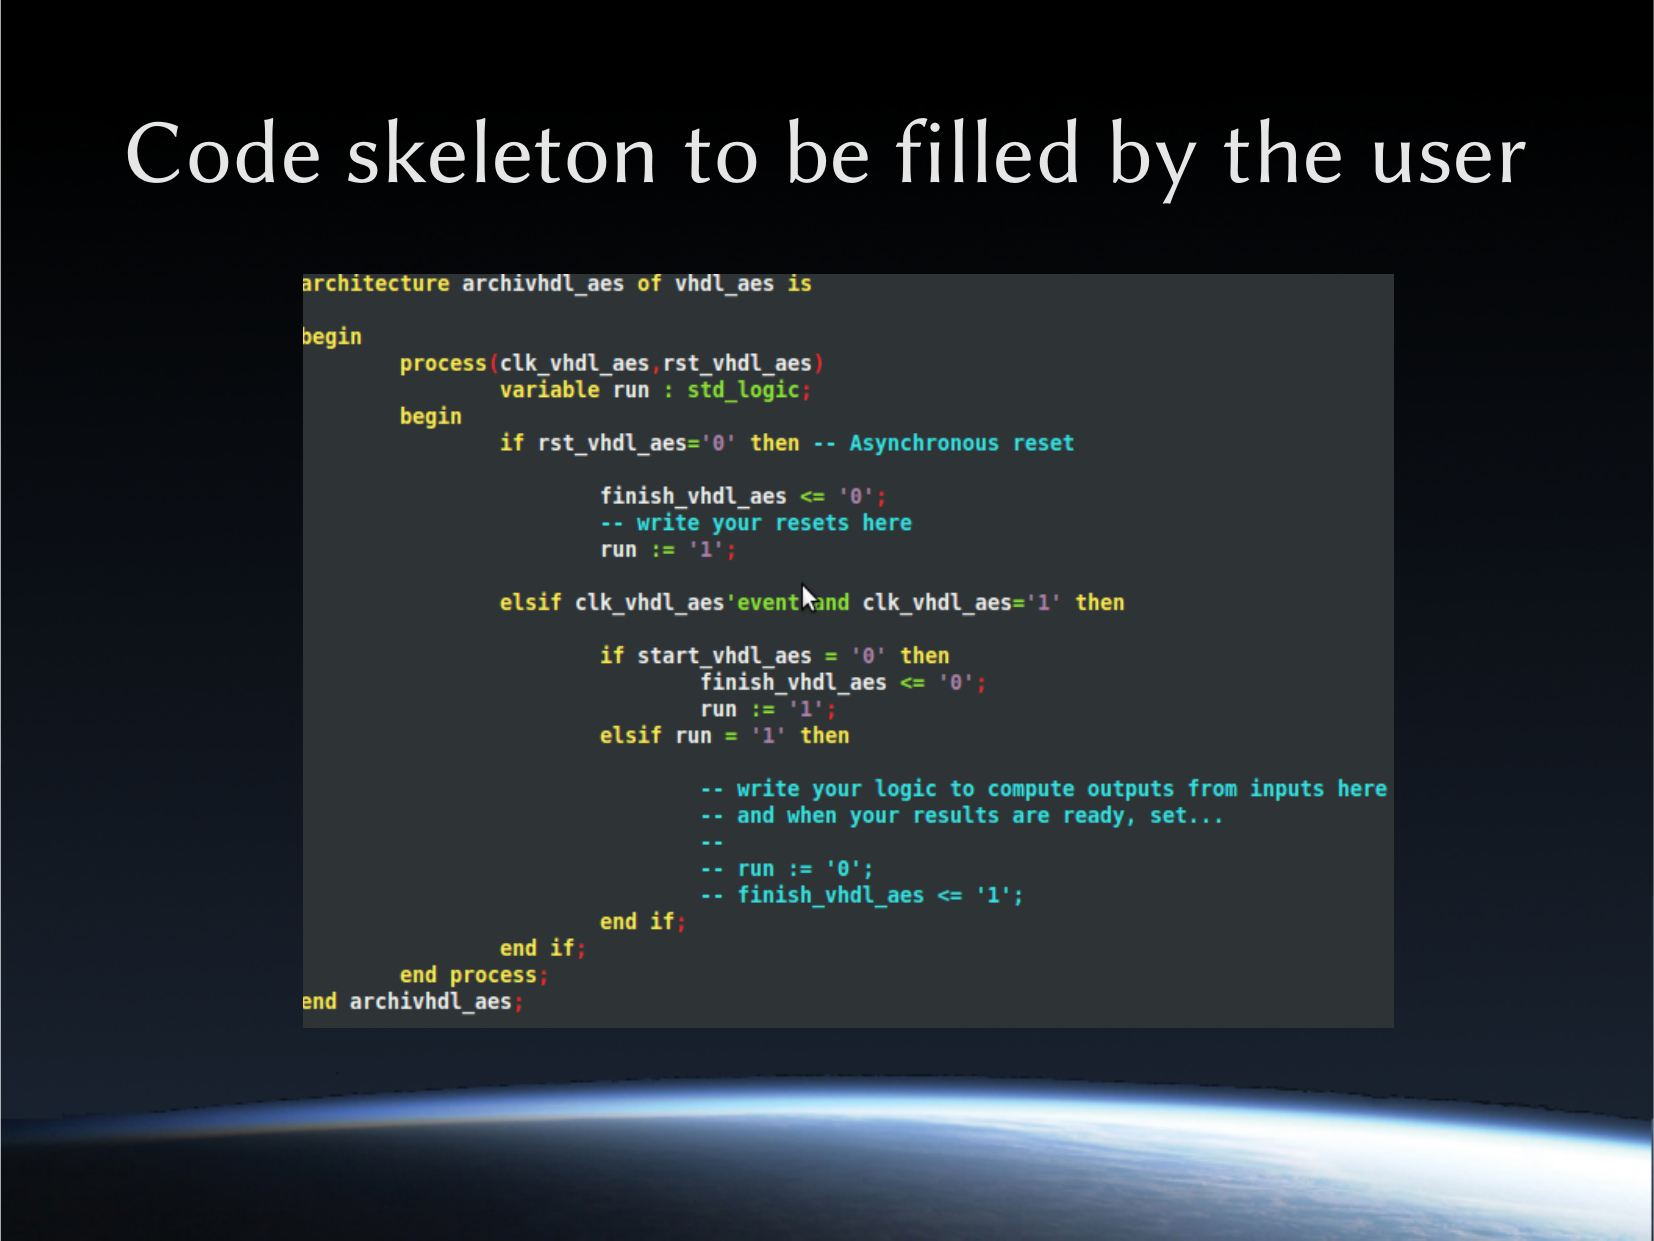

# Code skeleton to be filled by the user